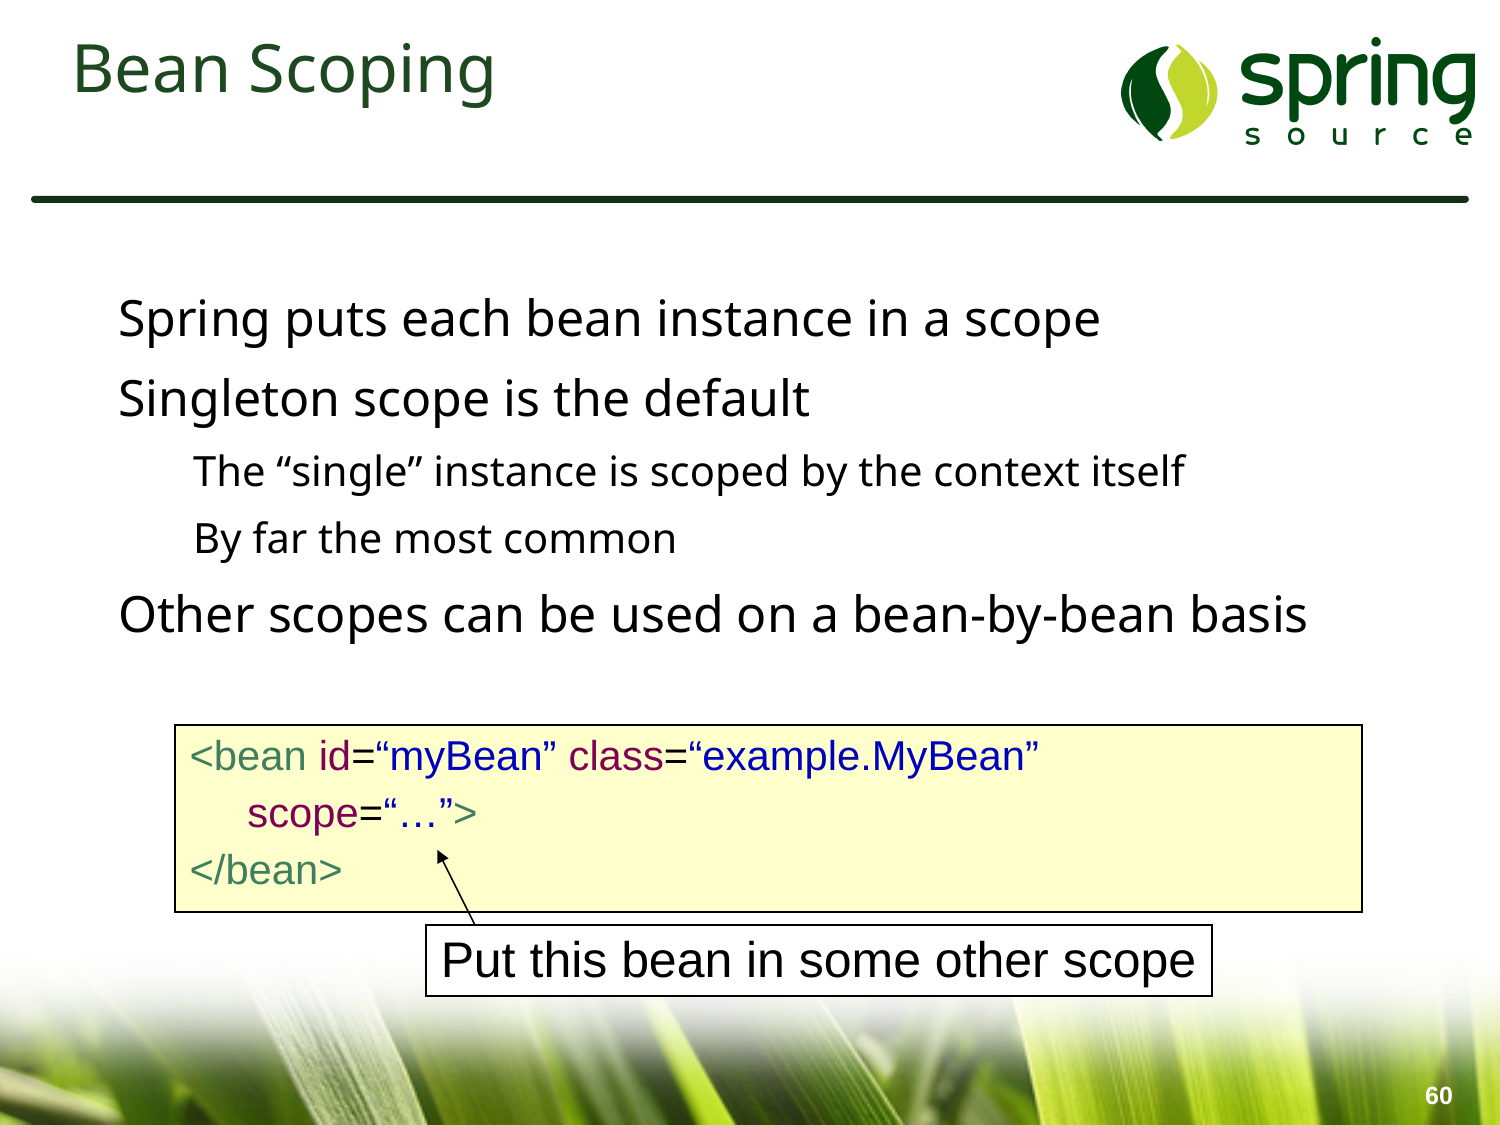

# Bean Scoping
Spring puts each bean instance in a scope
Singleton scope is the default
The “single” instance is scoped by the context itself
By far the most common
Other scopes can be used on a bean-by-bean basis
<bean id=“myBean” class=“example.MyBean”
 scope=“…”>
</bean>
Put this bean in some other scope